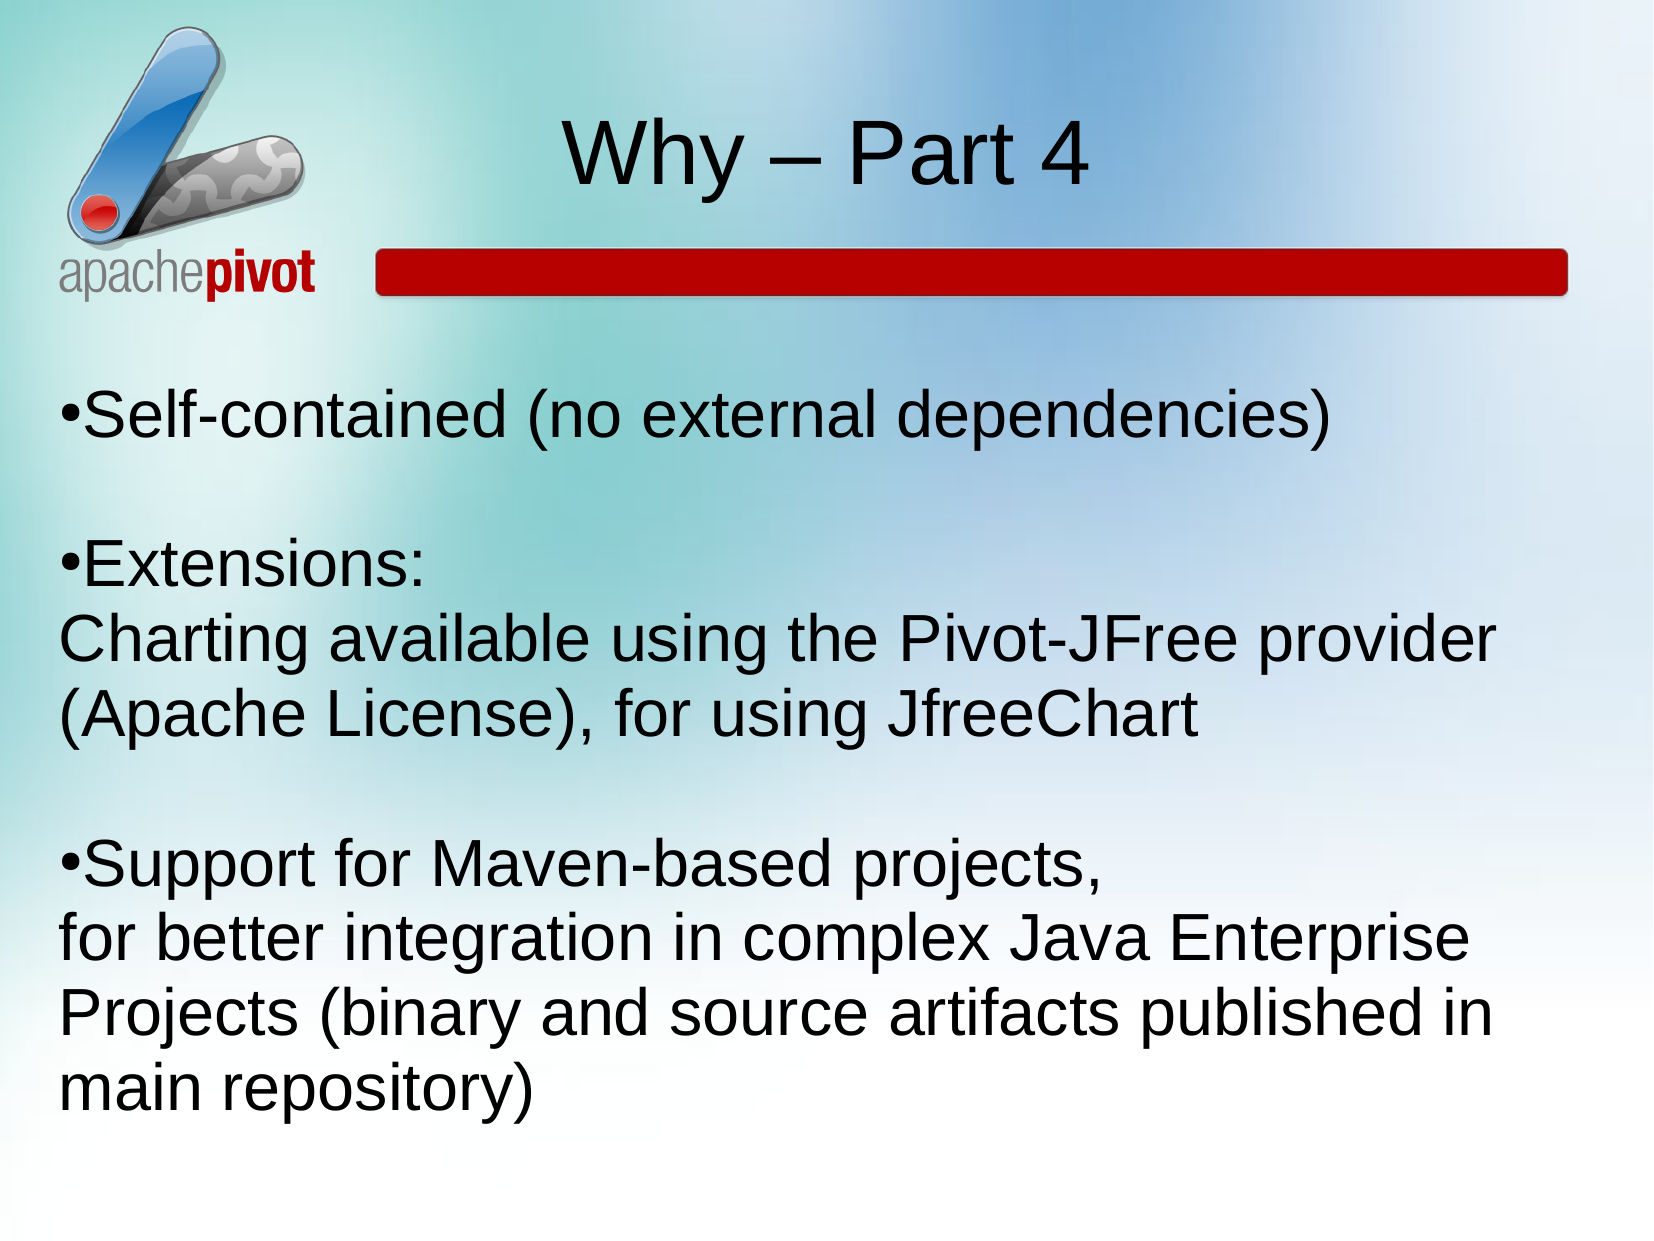

# Why – Part 4
Self-contained (no external dependencies)
Extensions:
Charting available using the Pivot-JFree provider (Apache License), for using JfreeChart
Support for Maven-based projects,
for better integration in complex Java Enterprise Projects (binary and source artifacts published in main repository)
7